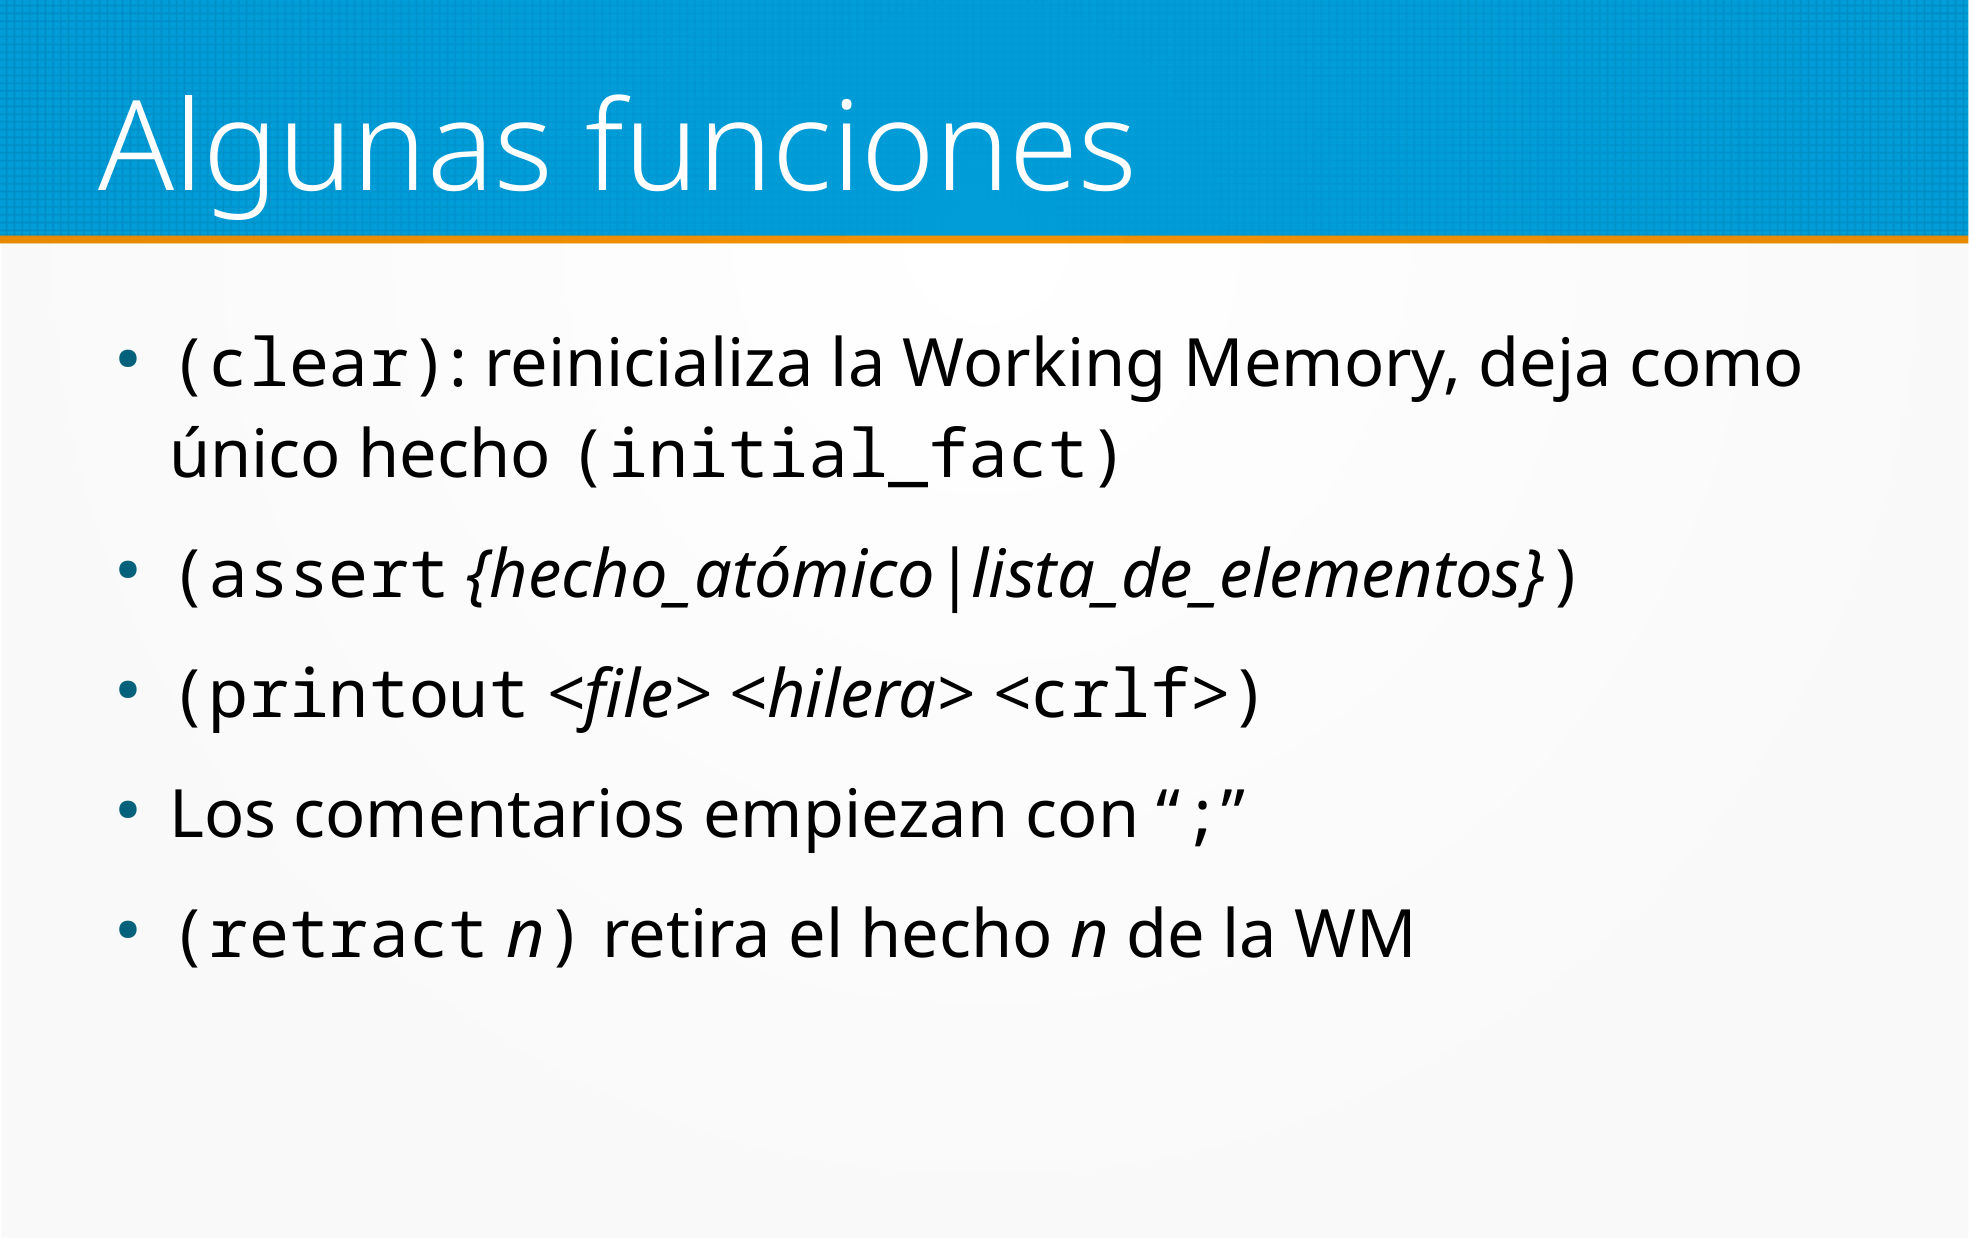

# Algunas funciones
(clear): reinicializa la Working Memory, deja como único hecho (initial_fact)
(assert {hecho_atómico|lista_de_elementos})
(printout <file> <hilera> <crlf>)
Los comentarios empiezan con “;”
(retract n) retira el hecho n de la WM